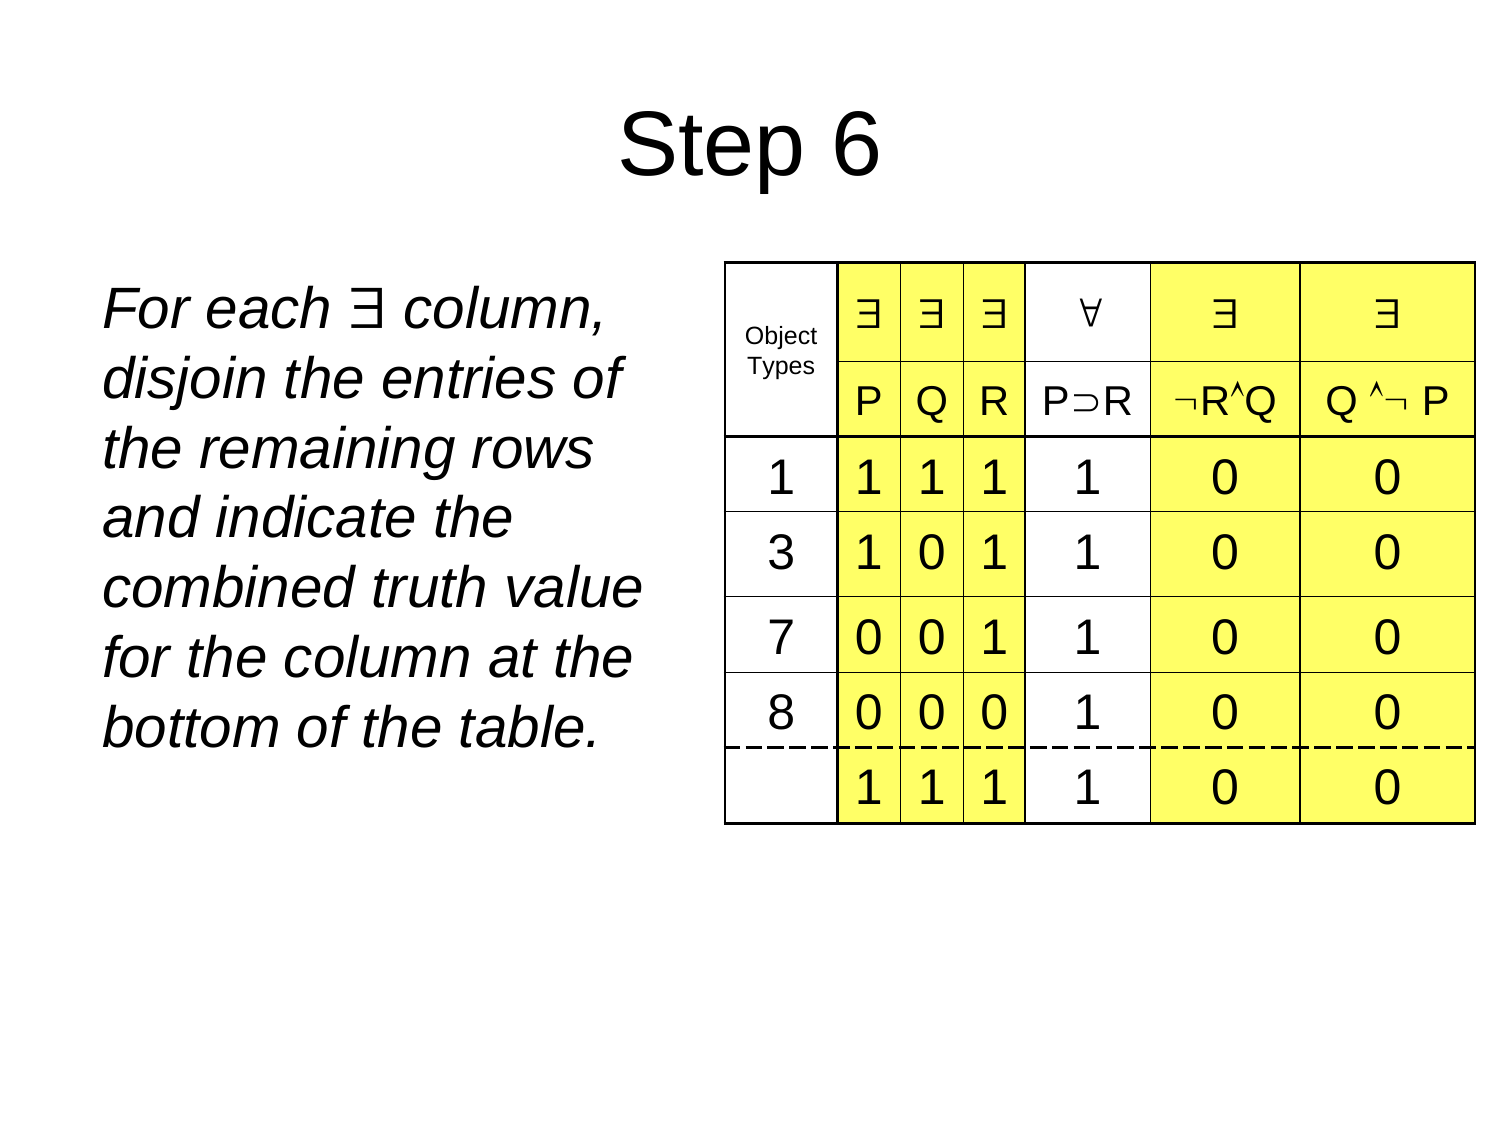

# Step 6
	For each  column, disjoin the entries of the remaining rows and indicate the combined truth value for the column at the bottom of the table.
| Object Types |  |  |  |  |  |  |
| --- | --- | --- | --- | --- | --- | --- |
| | P | Q | R | PR | RQ | Q  P |
| 1 | 1 | 1 | 1 | 1 | 0 | 0 |
| 3 | 1 | 0 | 1 | 1 | 0 | 0 |
| 7 | 0 | 0 | 1 | 1 | 0 | 0 |
| 8 | 0 | 0 | 0 | 1 | 0 | 0 |
| | 1 | 1 | 1 | 1 | 0 | 0 |